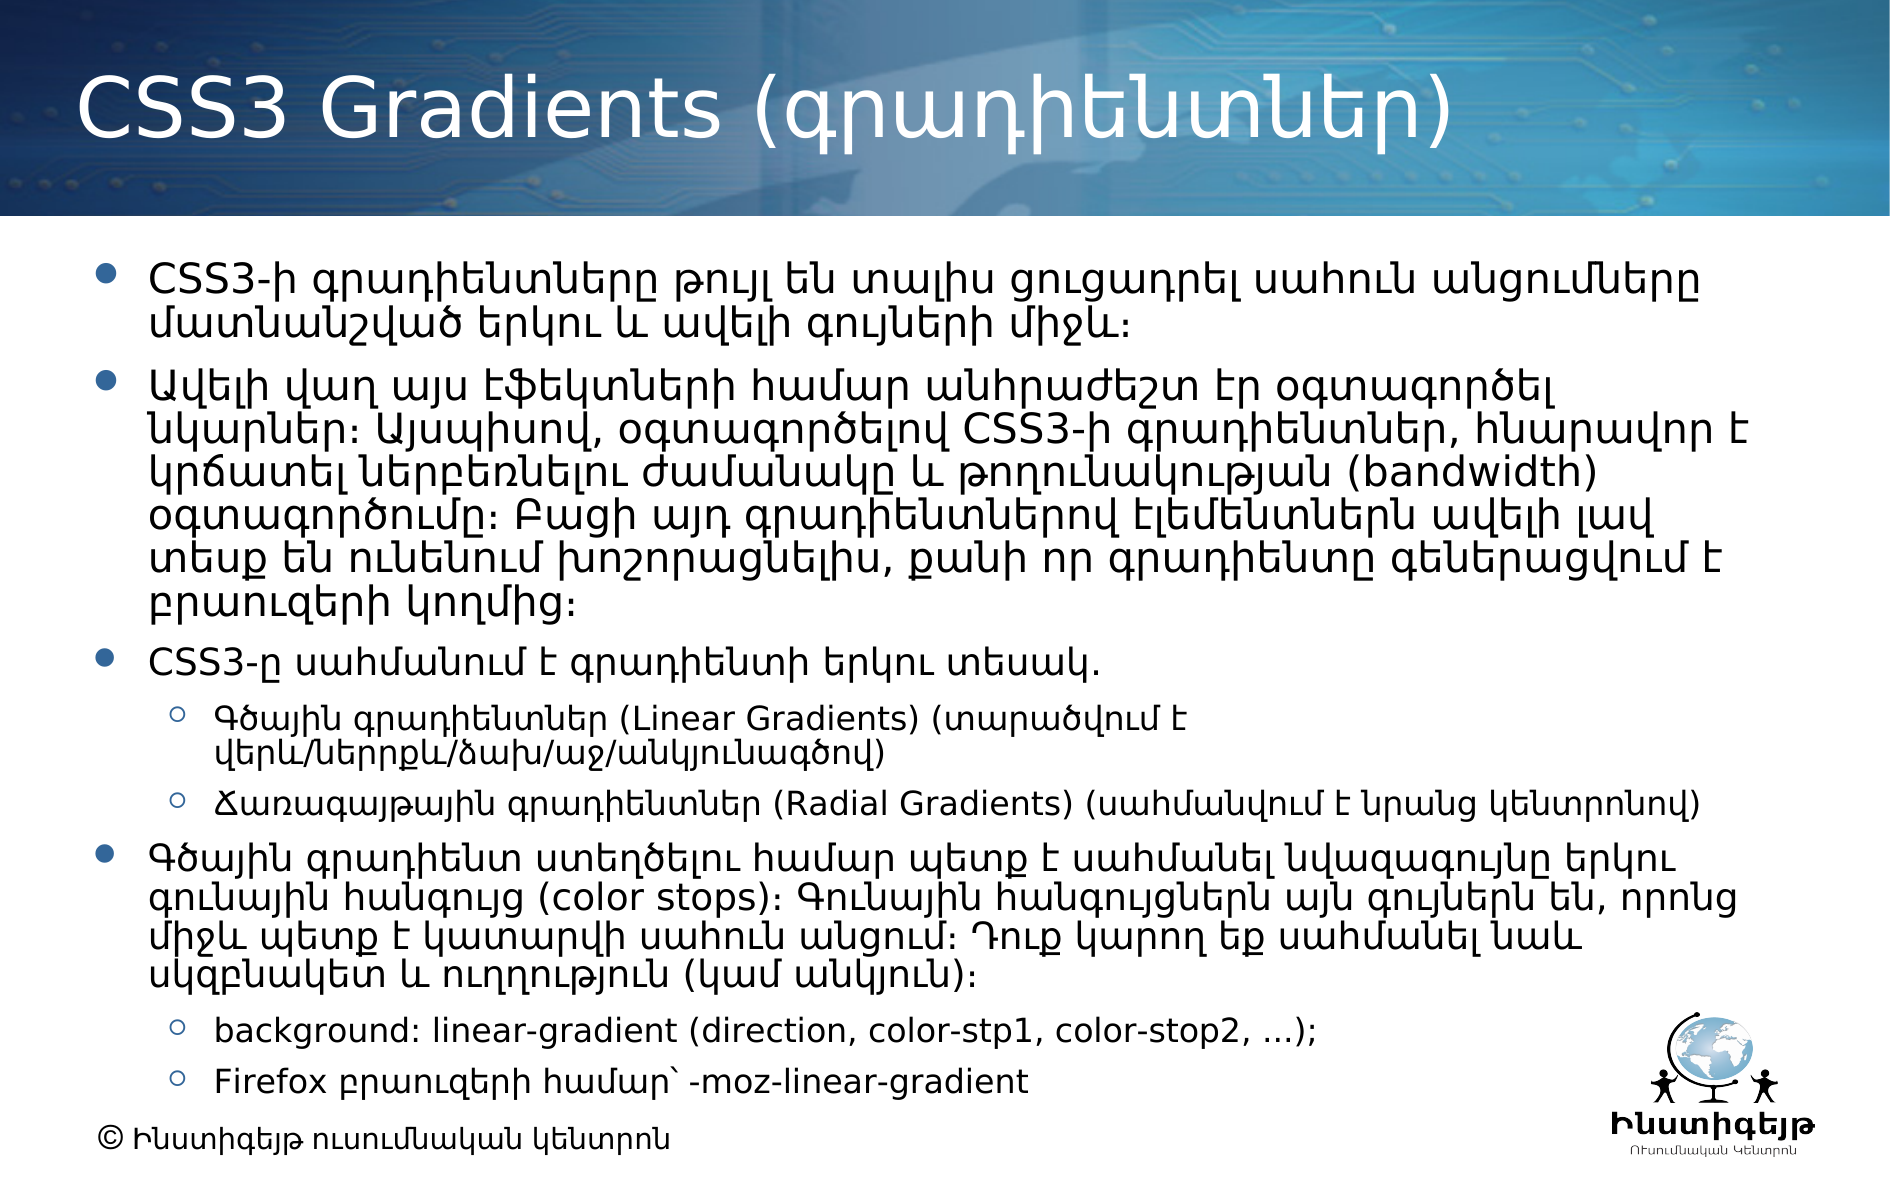

CSS3 Gradients (գրադիենտներ)
# CSS3-ի գրադիենտները թույլ են տալիս ցուցադրել սահուն անցումները մատնանշված երկու և ավելի գույների միջև։
Ավելի վաղ այս էֆեկտների համար անհրաժեշտ էր օգտագործել նկարներ։ Այսպիսով, օգտագործելով CSS3-ի գրադիենտներ, հնարավոր է կրճատել ներբեռնելու ժամանակը և թողունակության (bandwidth) օգտագործումը։ Բացի այդ գրադիենտներով էլեմենտներն ավելի լավ տեսք են ունենում խոշորացնելիս, քանի որ գրադիենտը գեներացվում է բրաուզերի կողմից։
CSS3-ը սահմանում է գրադիենտի երկու տեսակ․
Գծային գրադիենտներ (Linear Gradients) (տարածվում է վերև/ներրքև/ձախ/աջ/անկյունագծով)
Ճառագայթային գրադիենտներ (Radial Gradients) (սահմանվում է նրանց կենտրոնով)
Գծային գրադիենտ ստեղծելու համար պետք է սահմանել նվազագույնը երկու գունային հանգույց (color stops)։ Գունային հանգույցներն այն գույներն են, որոնց միջև պետք է կատարվի սահուն անցում։ Դուք կարող եք սահմանել նաև սկզբնակետ և ուղղություն (կամ անկյուն)։
background: linear-gradient (direction, color-stp1, color-stop2, ...);
Firefox բրաուզերի համար՝ -moz-linear-gradient